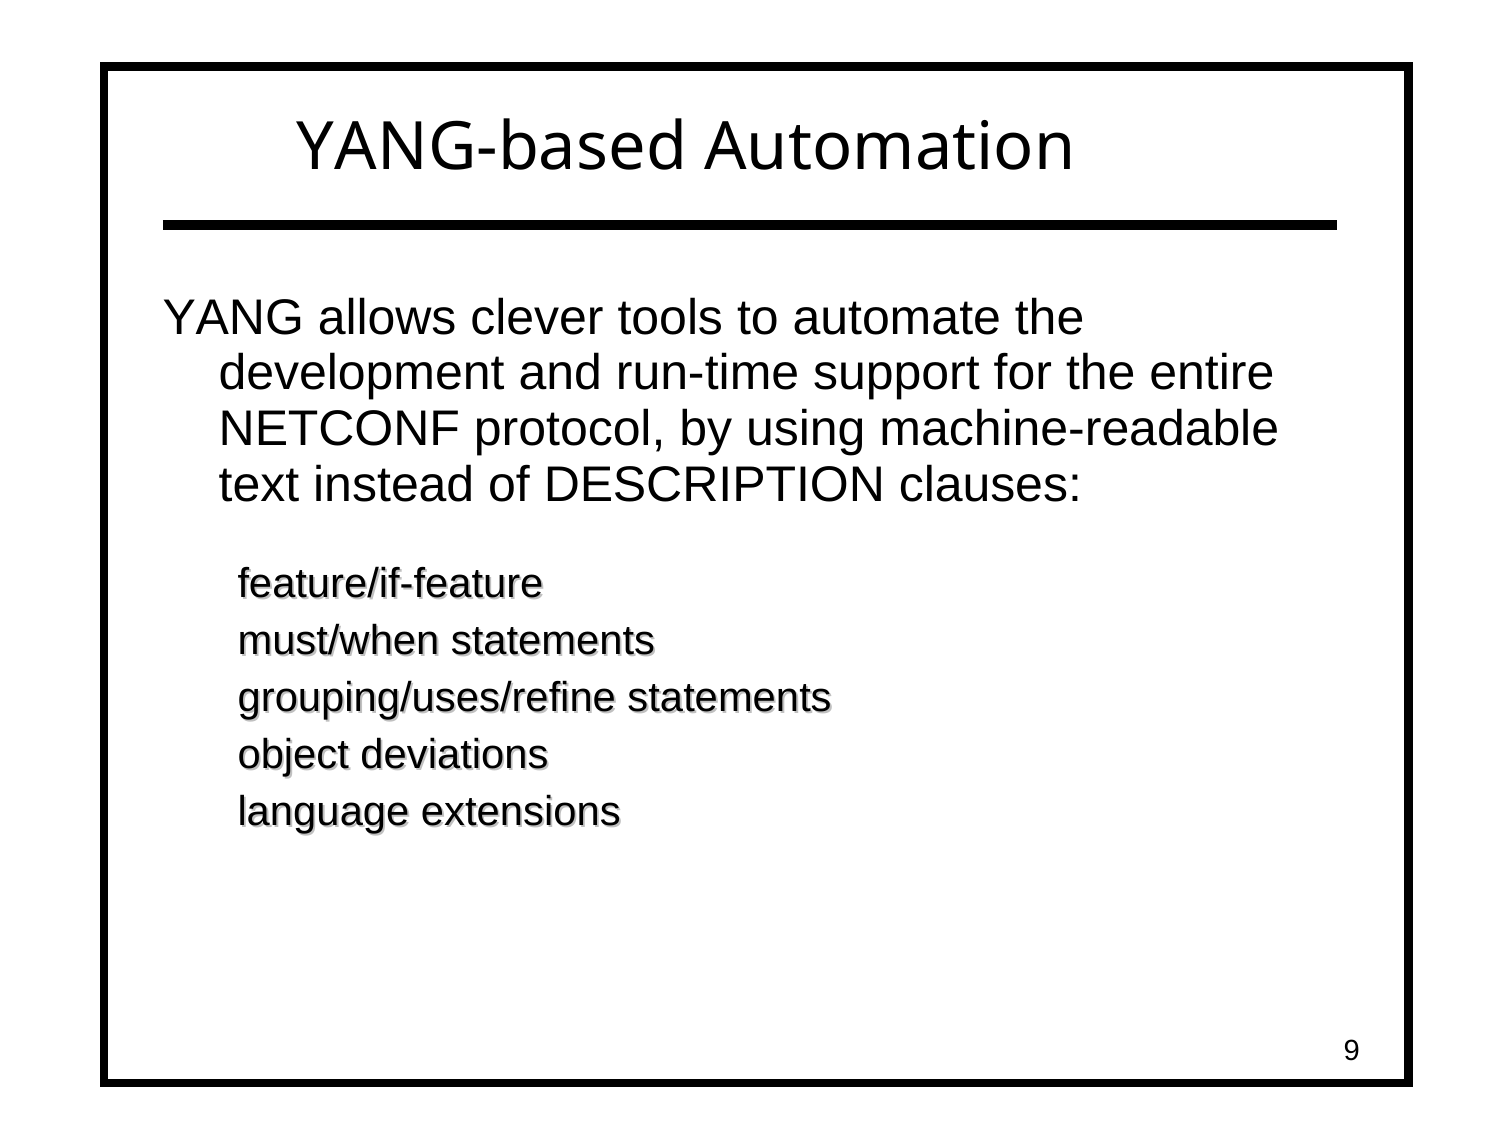

# YANG-based Automation
YANG allows clever tools to automate the development and run-time support for the entire NETCONF protocol, by using machine-readable text instead of DESCRIPTION clauses:
feature/if-feature
must/when statements
grouping/uses/refine statements
object deviations
language extensions
9